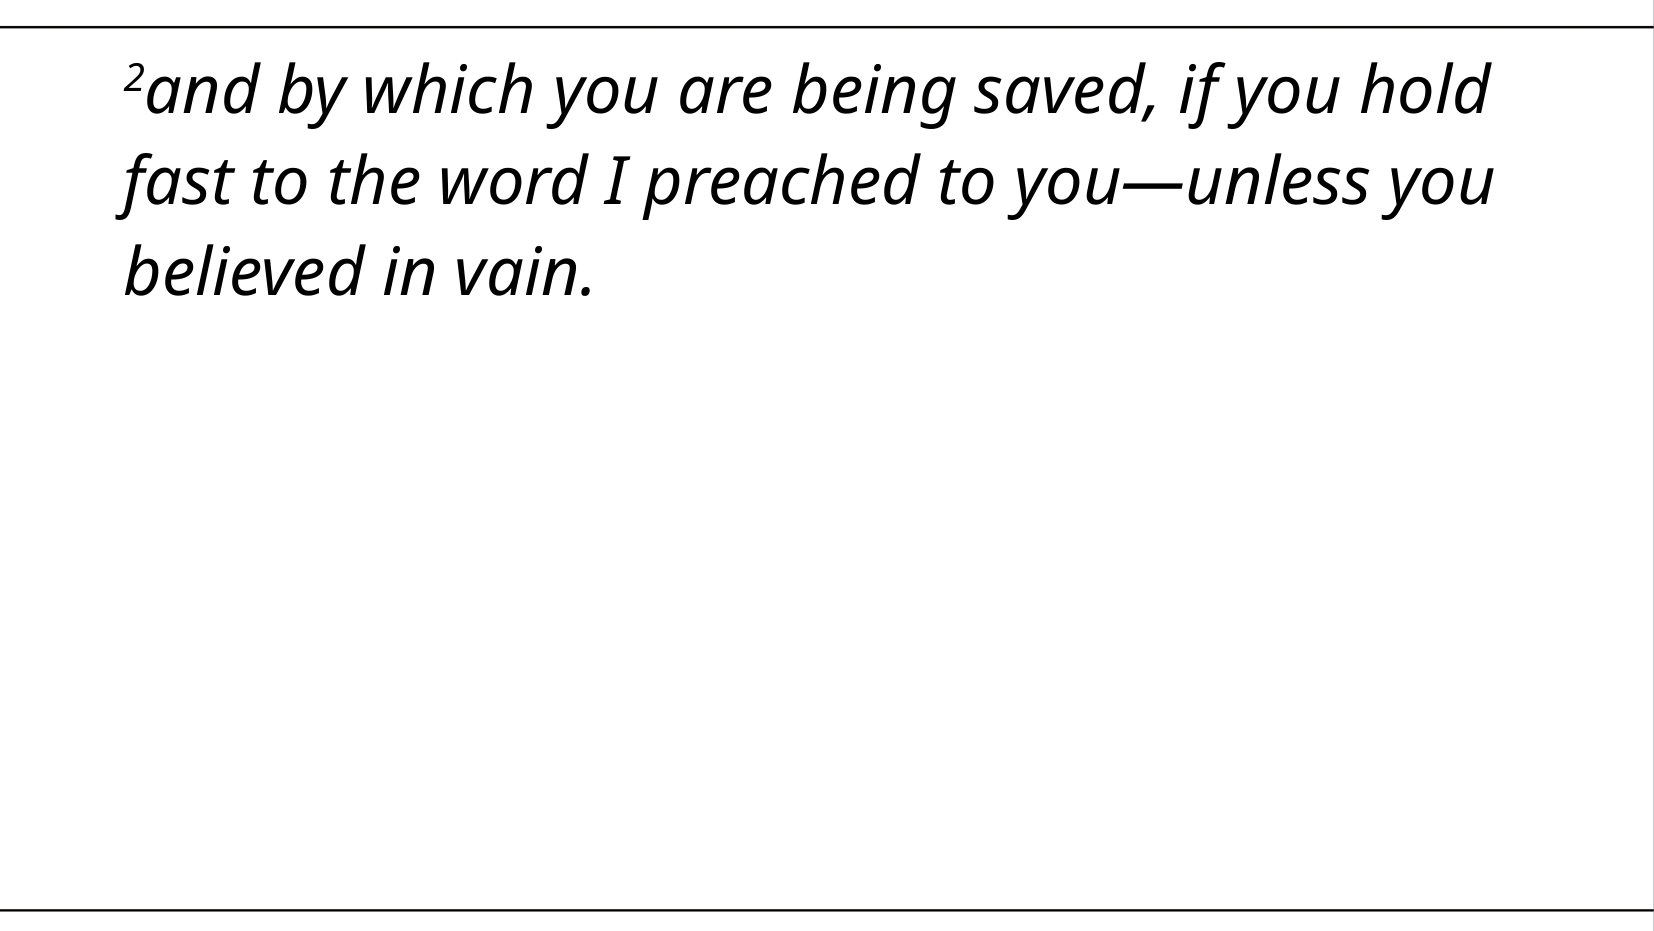

2and by which you are being saved, if you hold fast to the word I preached to you—unless you believed in vain.